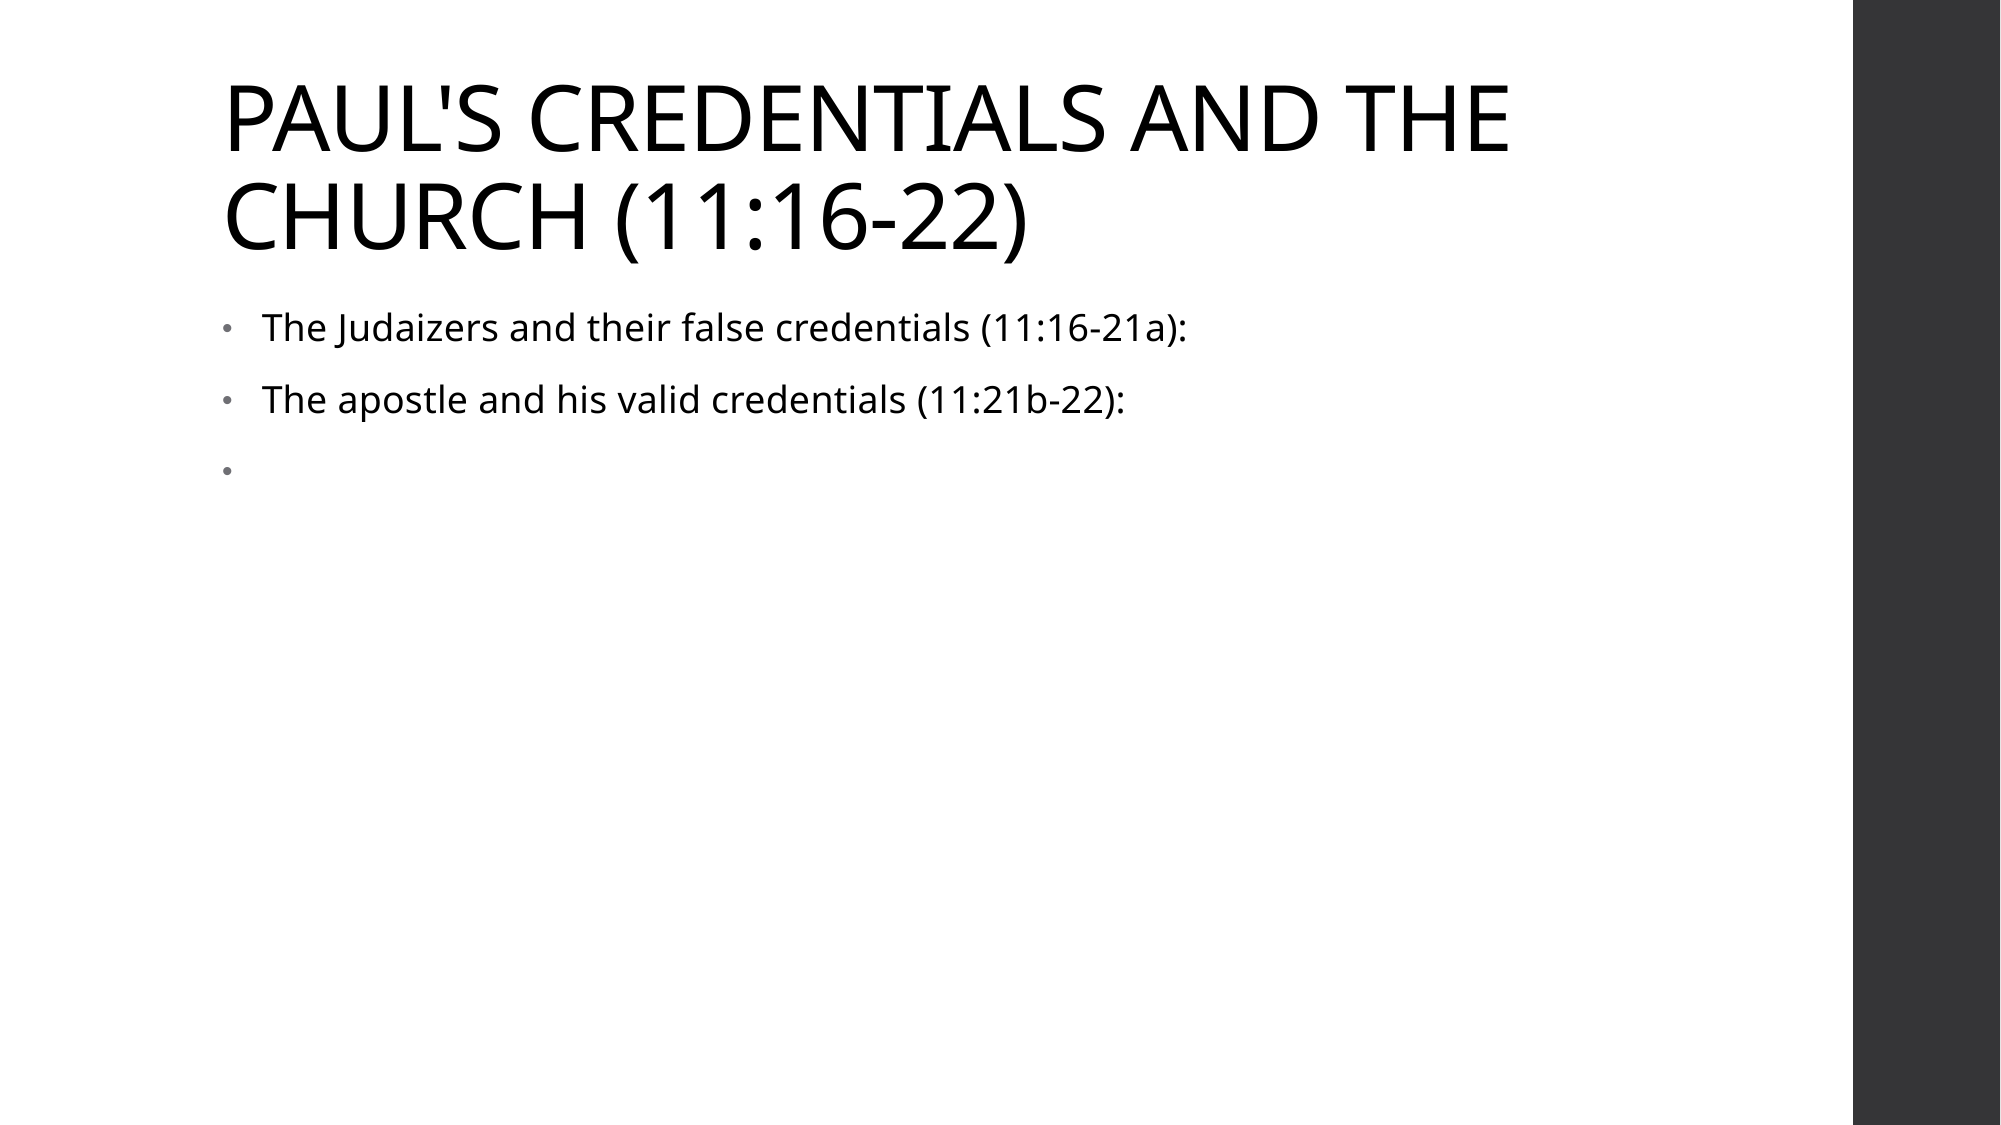

# PAUL'S CREDENTIALS AND THE CHURCH (11:16-22)
 The Judaizers and their false credentials (11:16-21a):
 The apostle and his valid credentials (11:21b-22):